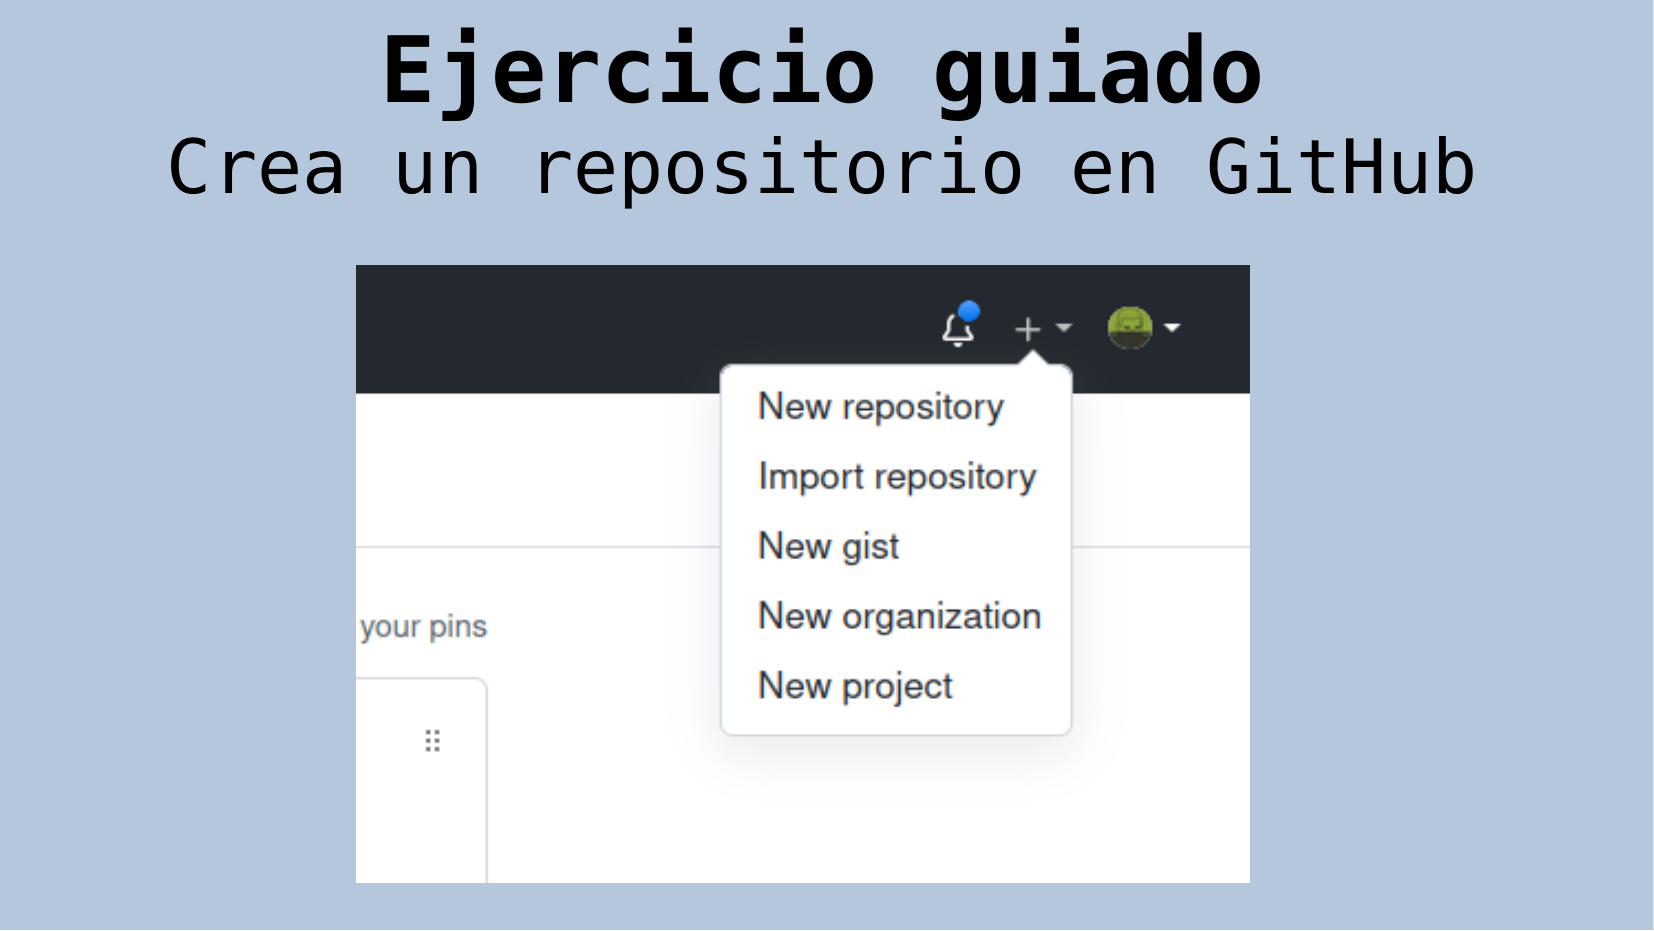

# Ejercicio guiado Crea un repositorio en GitHub